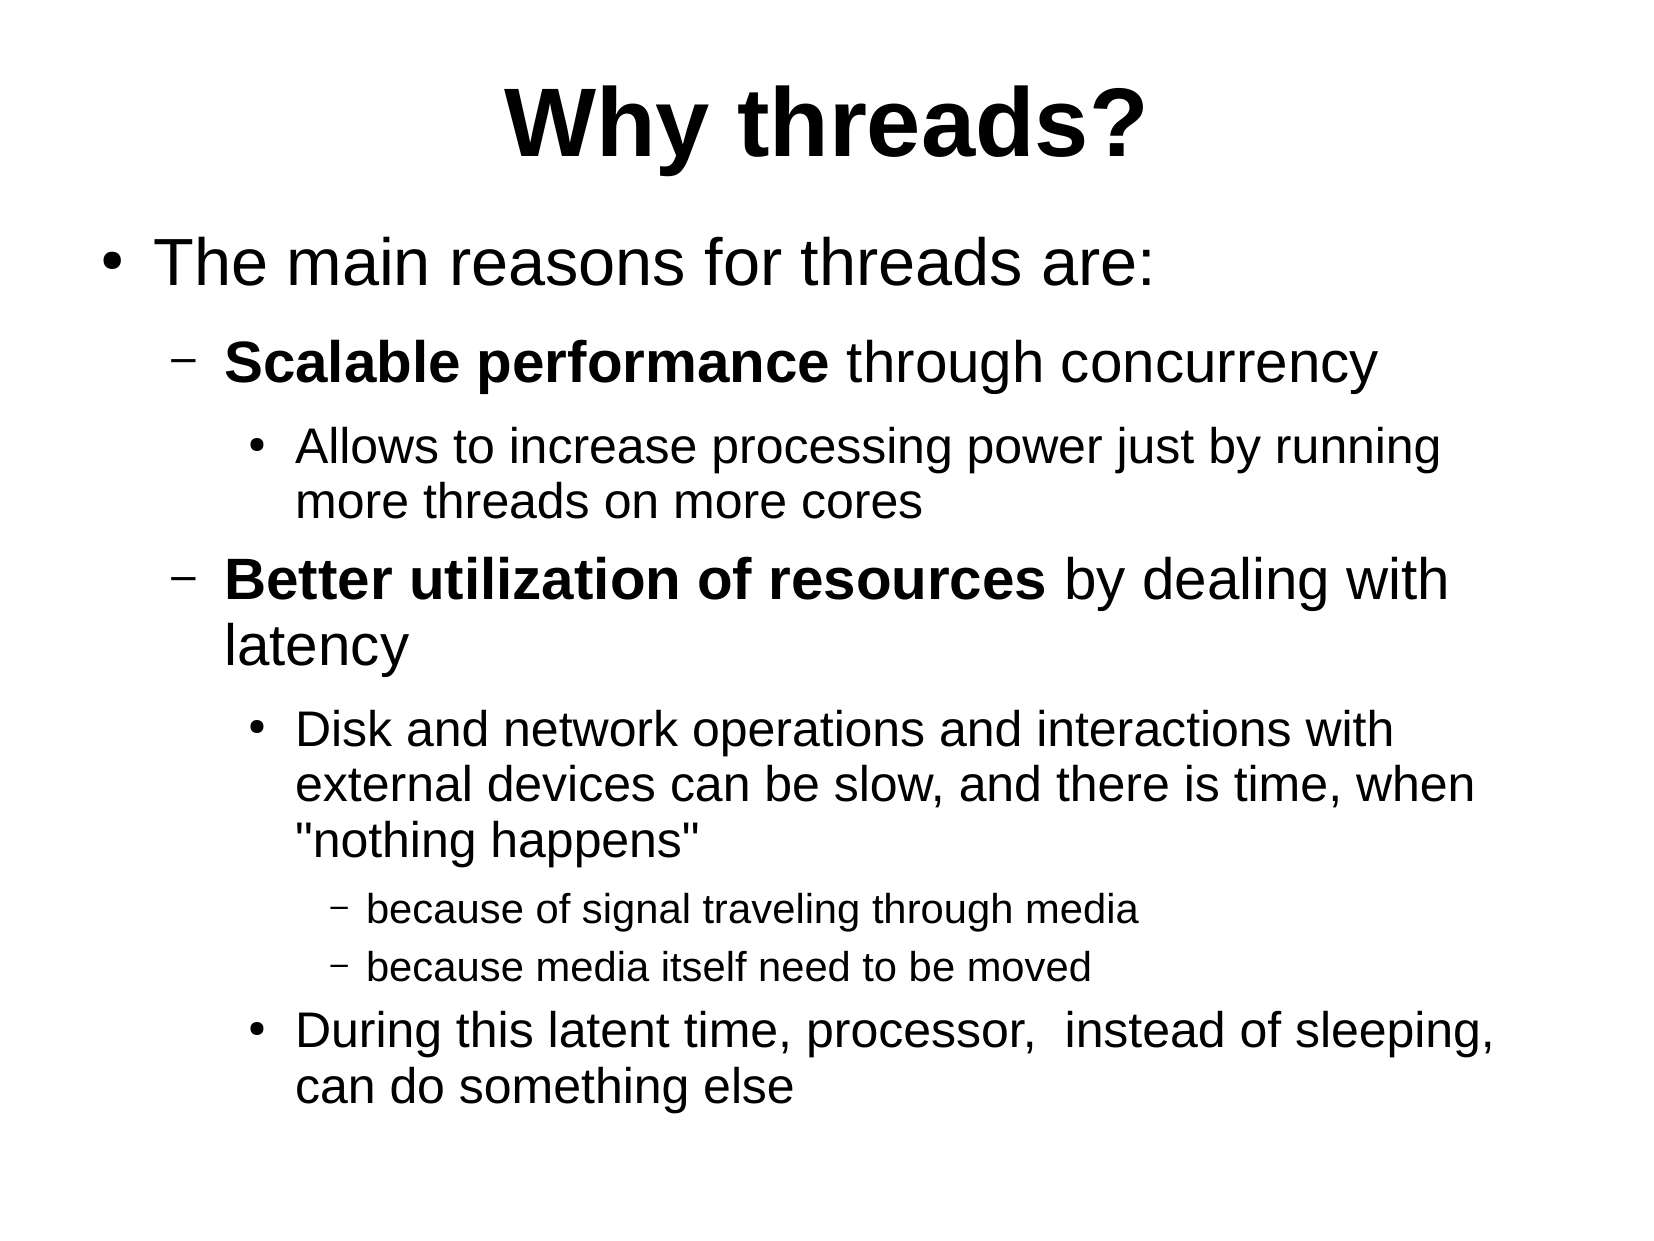

# Why threads?
The main reasons for threads are:
Scalable performance through concurrency
Allows to increase processing power just by running more threads on more cores
Better utilization of resources by dealing with latency
Disk and network operations and interactions with external devices can be slow, and there is time, when "nothing happens"
because of signal traveling through media
because media itself need to be moved
During this latent time, processor, instead of sleeping, can do something else